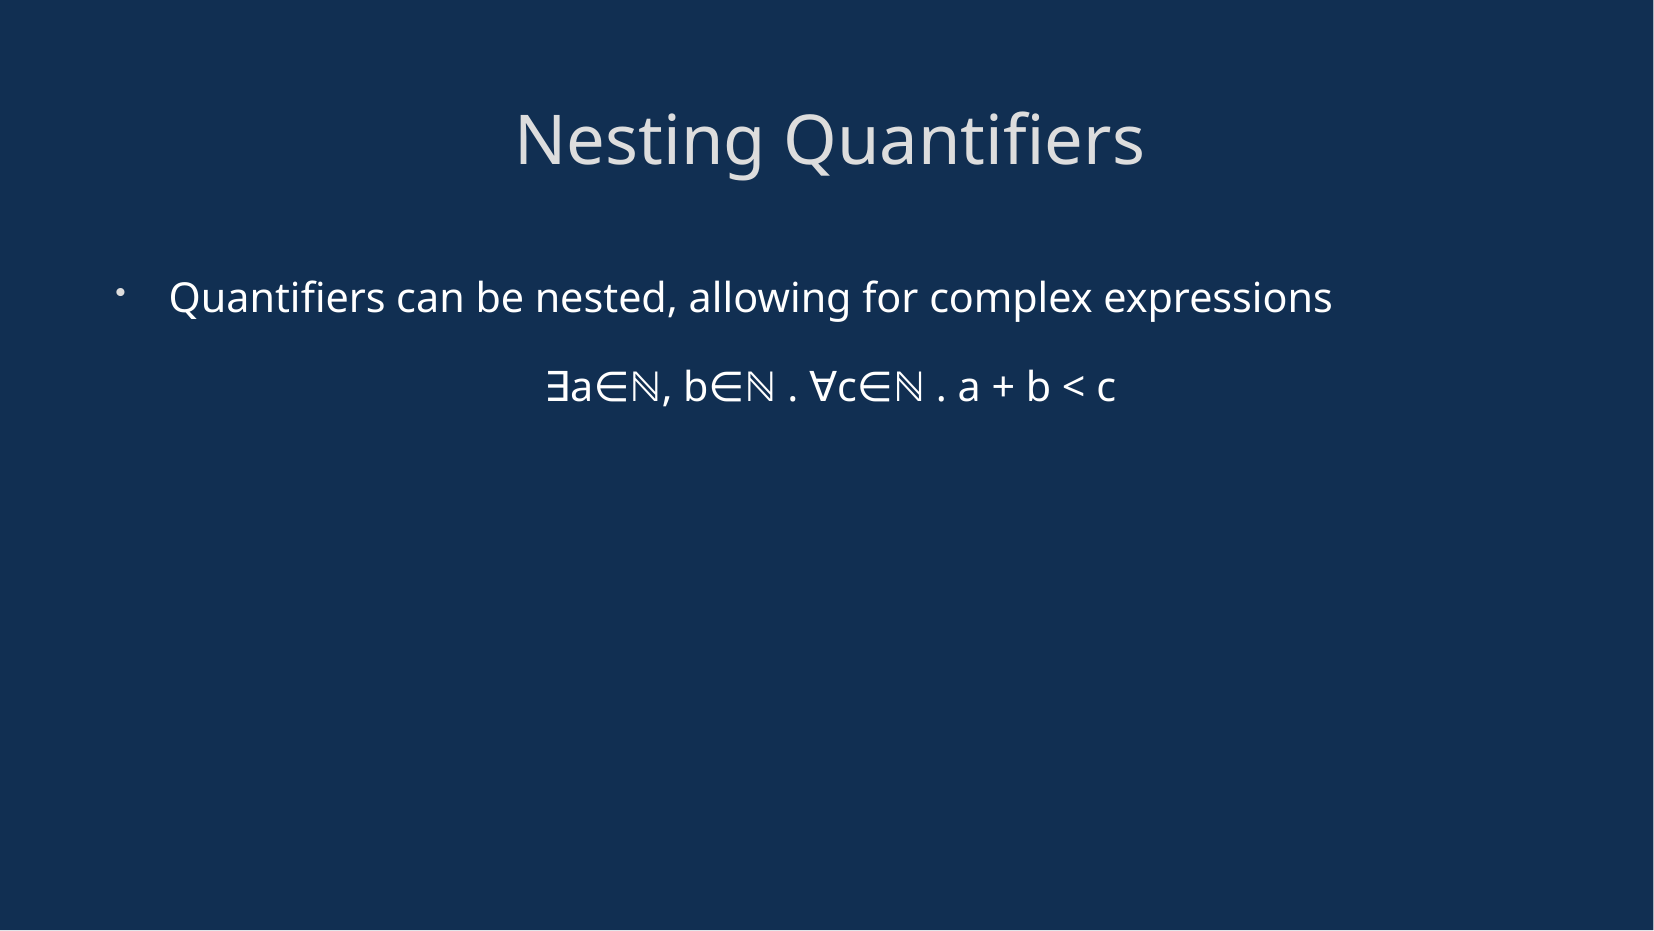

# Nesting Quantifiers
Quantifiers can be nested, allowing for complex expressions
∃a∈ℕ, b∈ℕ . ∀c∈ℕ . a + b < c